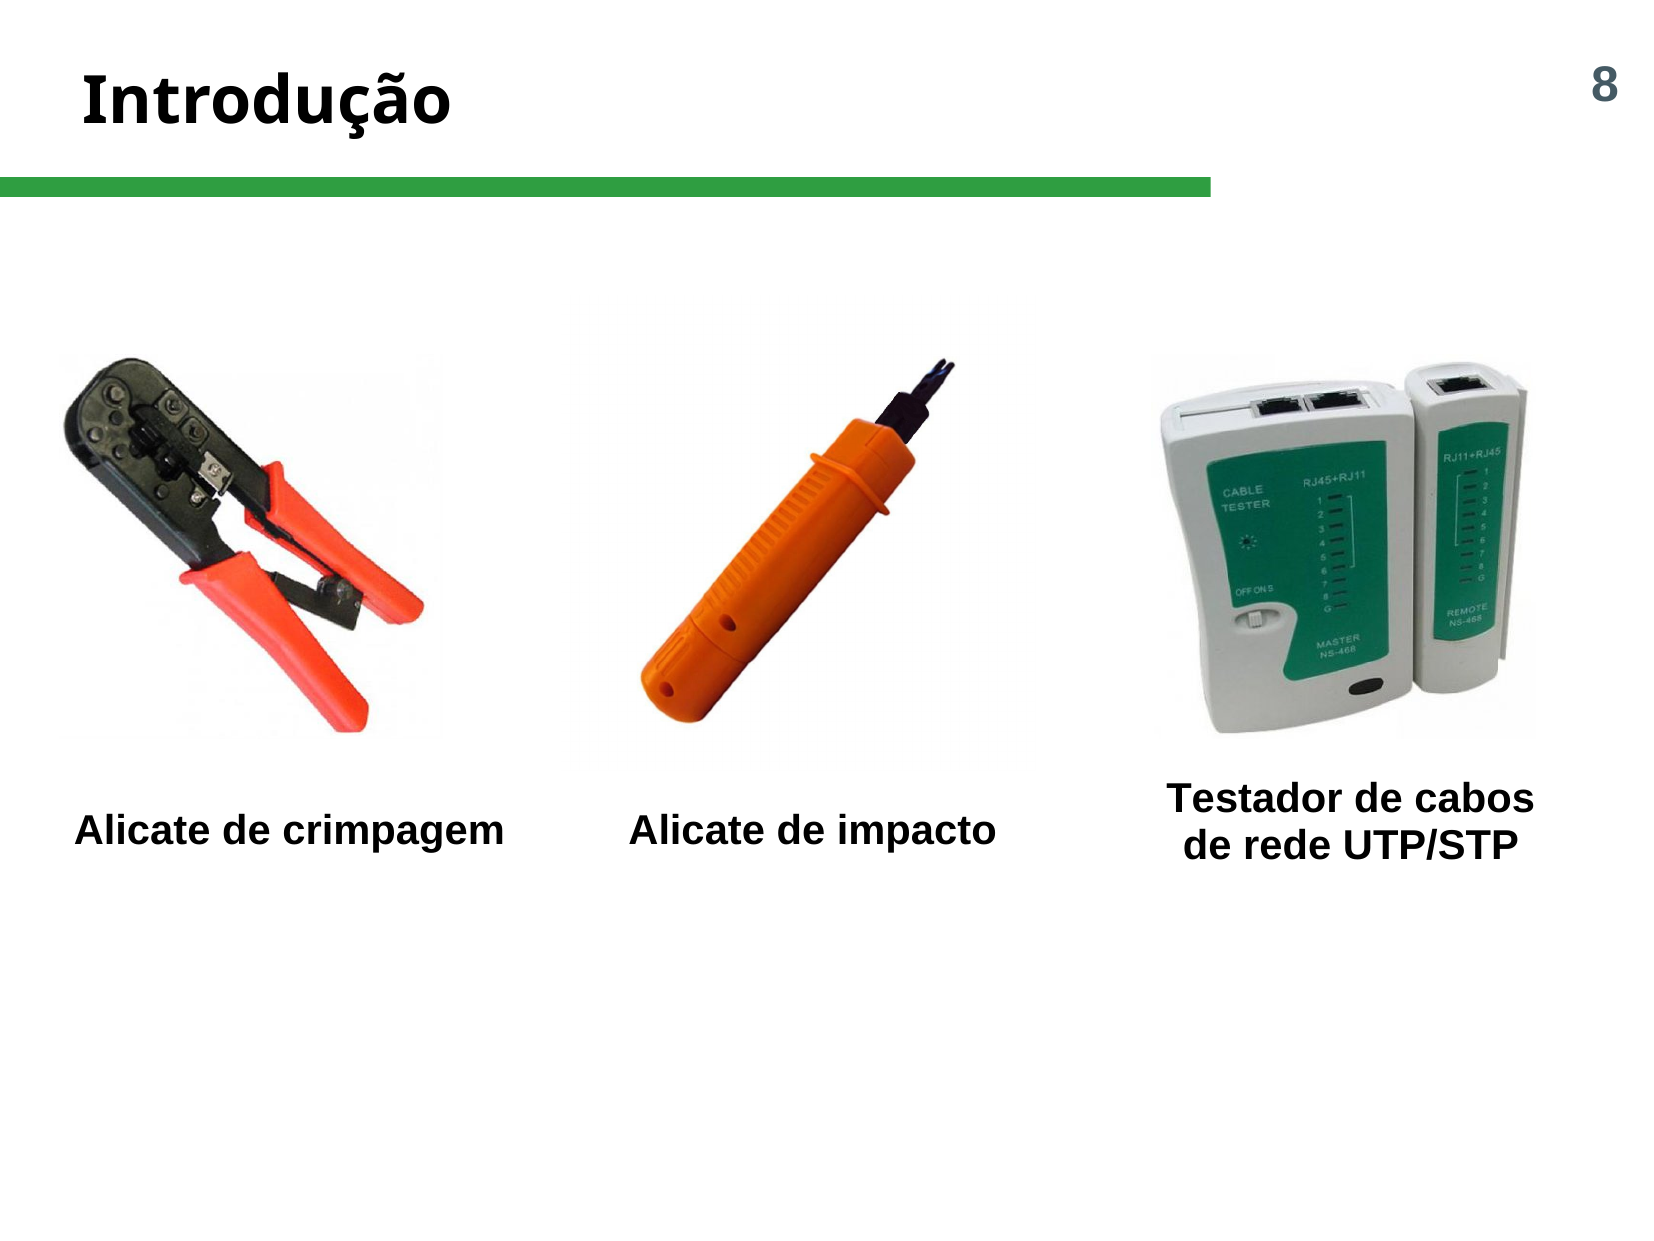

# Introdução
Testador de cabos de rede UTP/STP
Alicate de crimpagem
Alicate de impacto